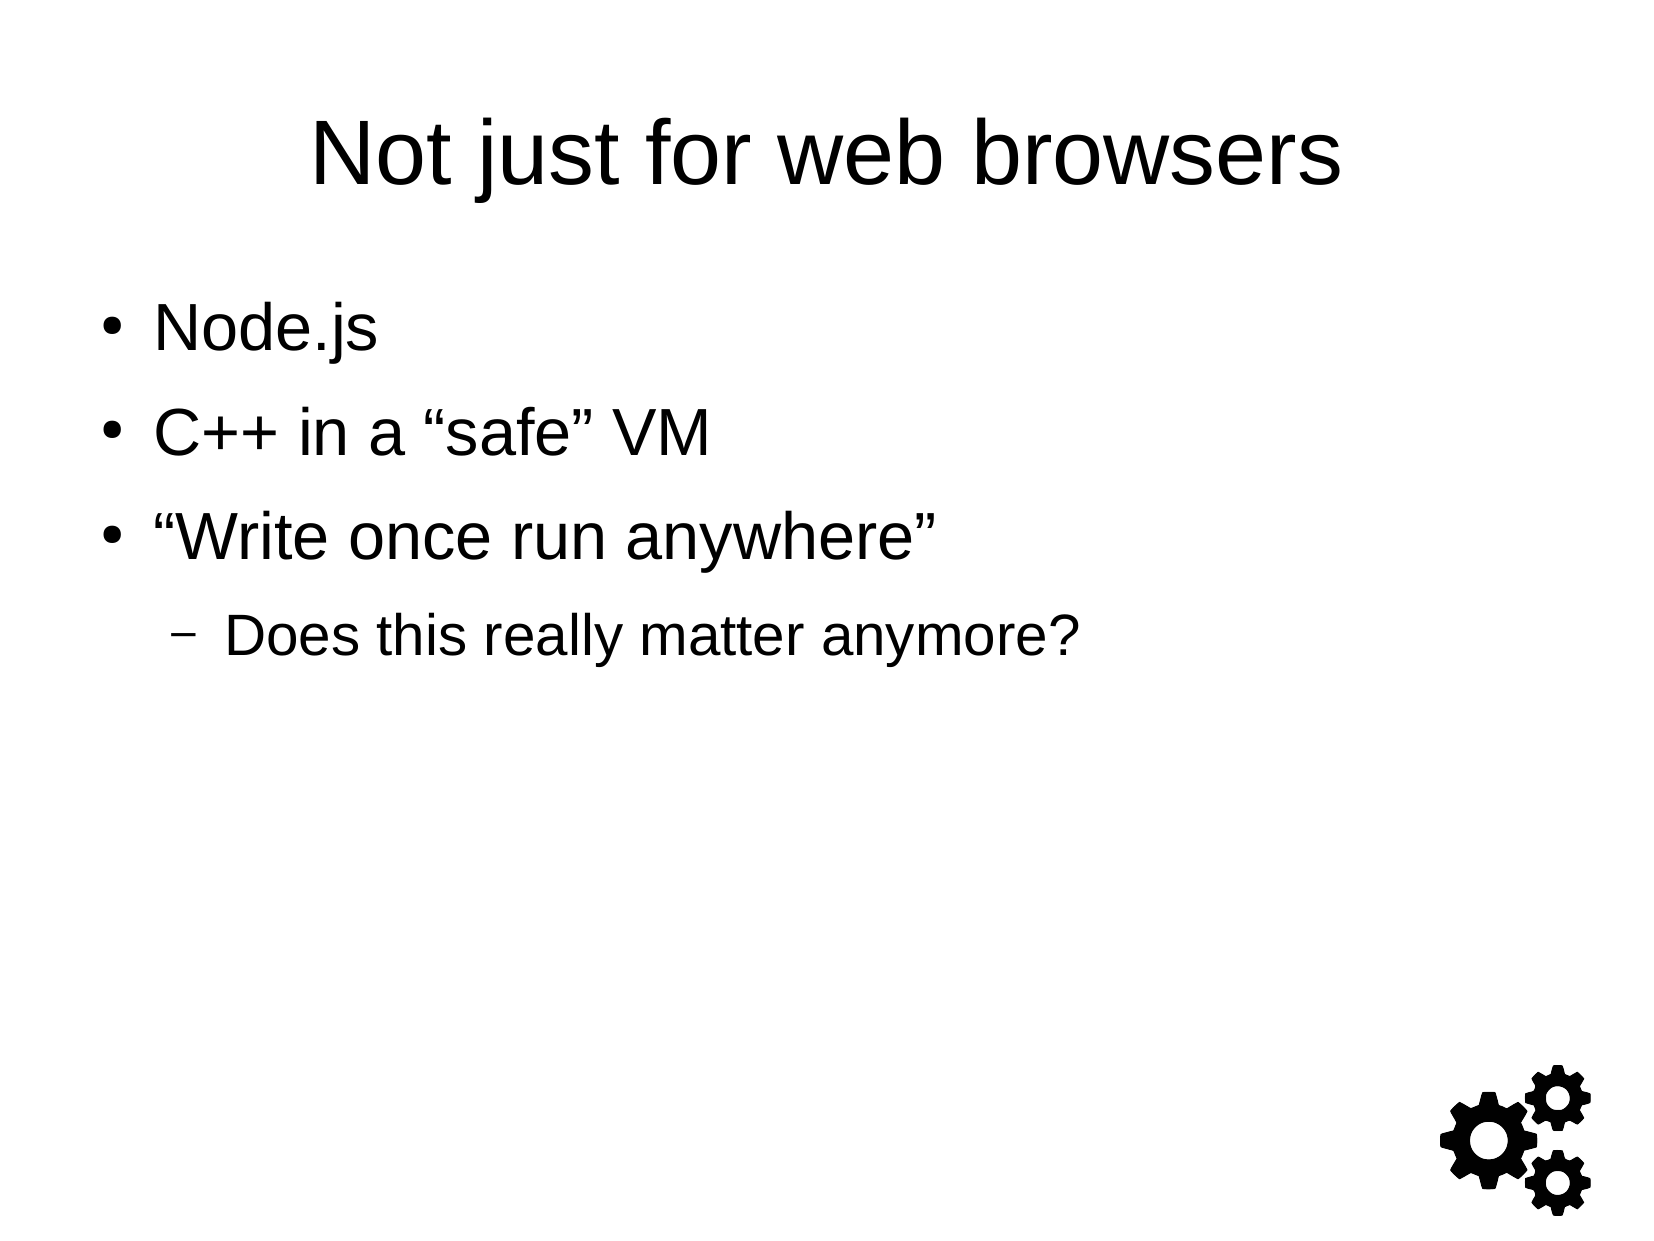

# Not just for web browsers
Node.js
C++ in a “safe” VM
“Write once run anywhere”
Does this really matter anymore?